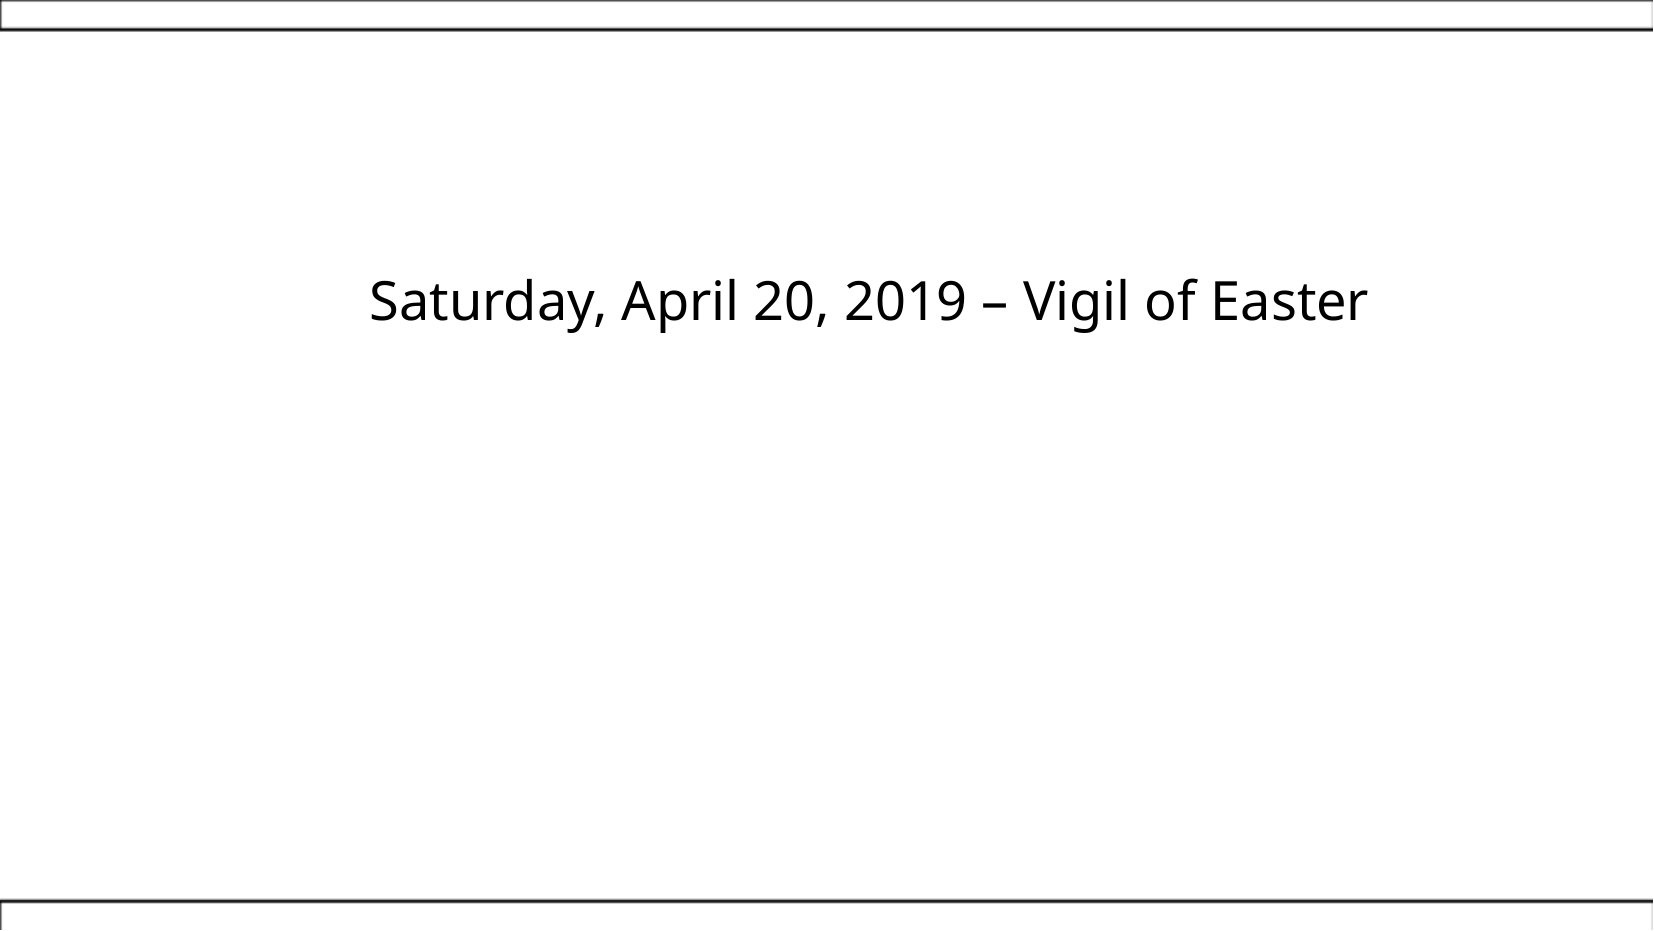

Saturday, April 20, 2019 – Vigil of Easter